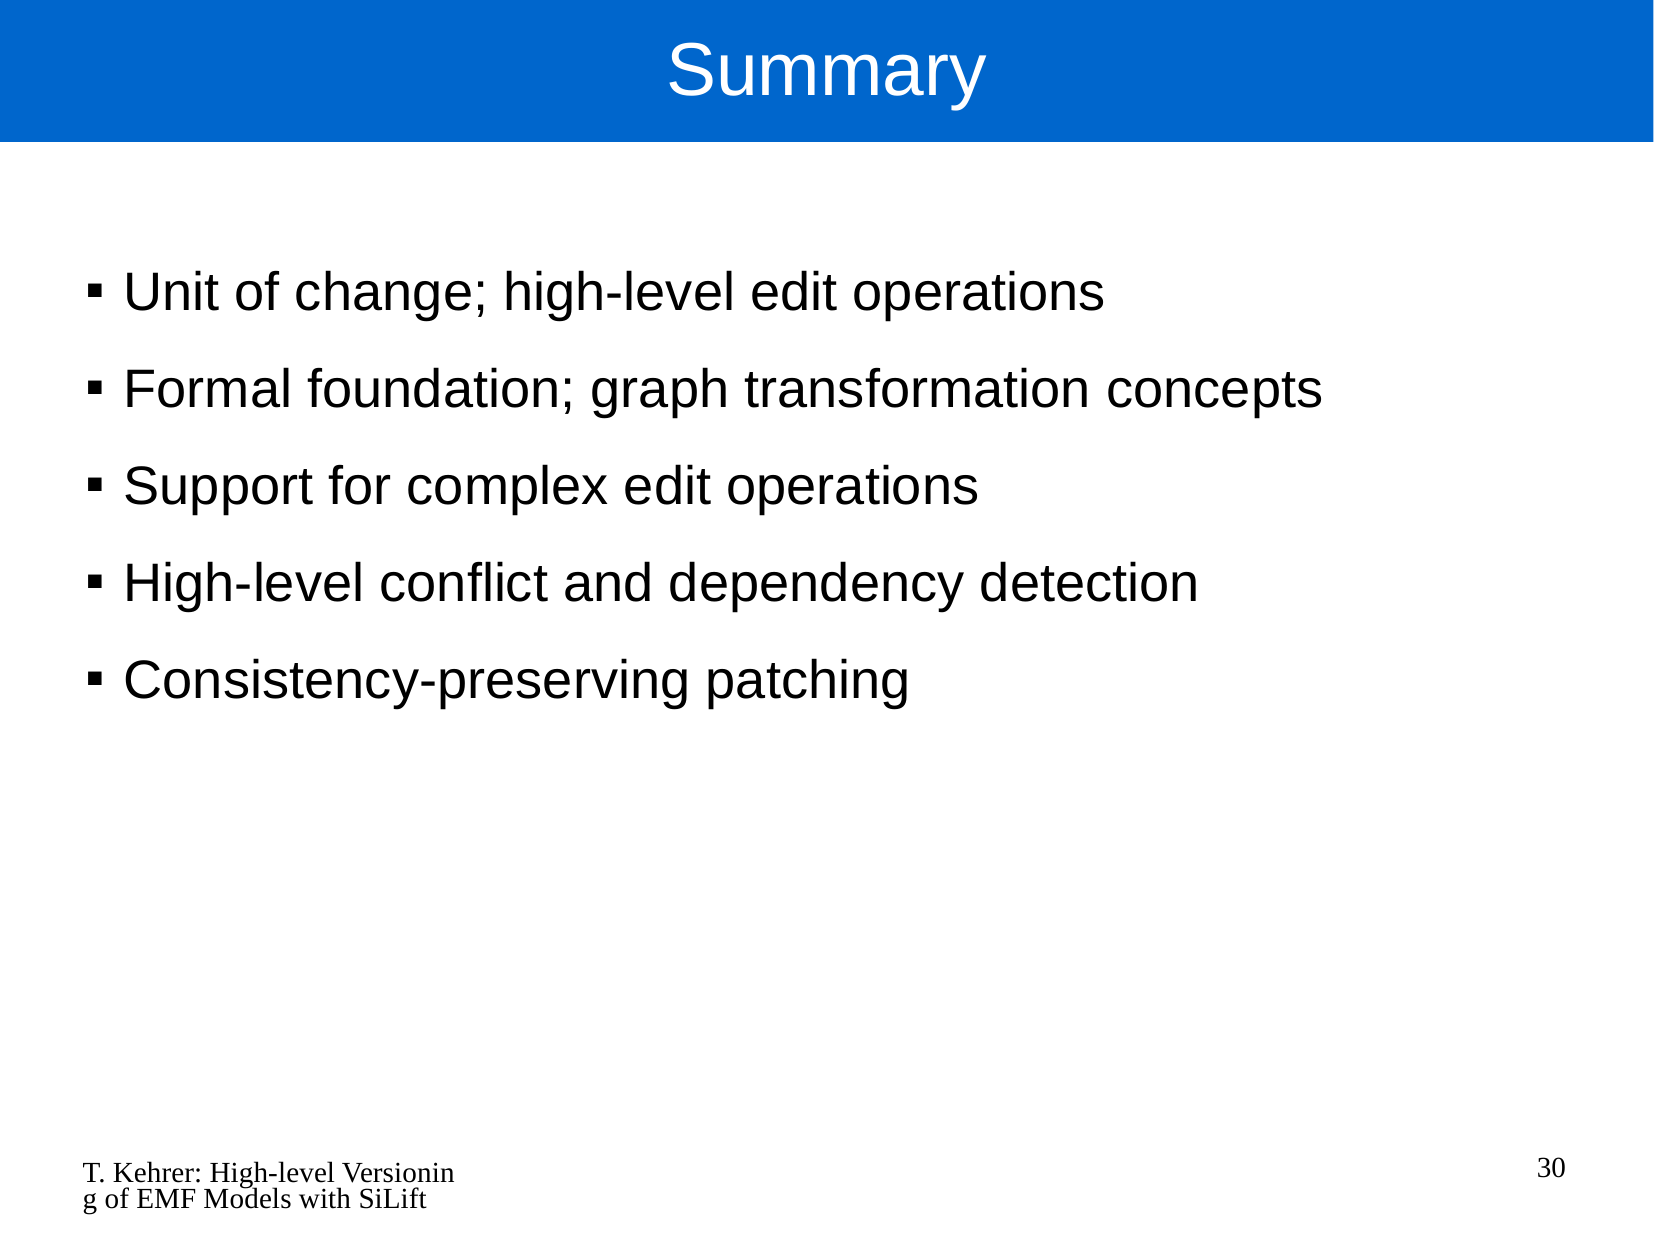

# Summary
Unit of change; high-level edit operations
Formal foundation; graph transformation concepts
Support for complex edit operations
High-level conflict and dependency detection
Consistency-preserving patching
30
T. Kehrer: High-level Versioning of EMF Models with SiLift